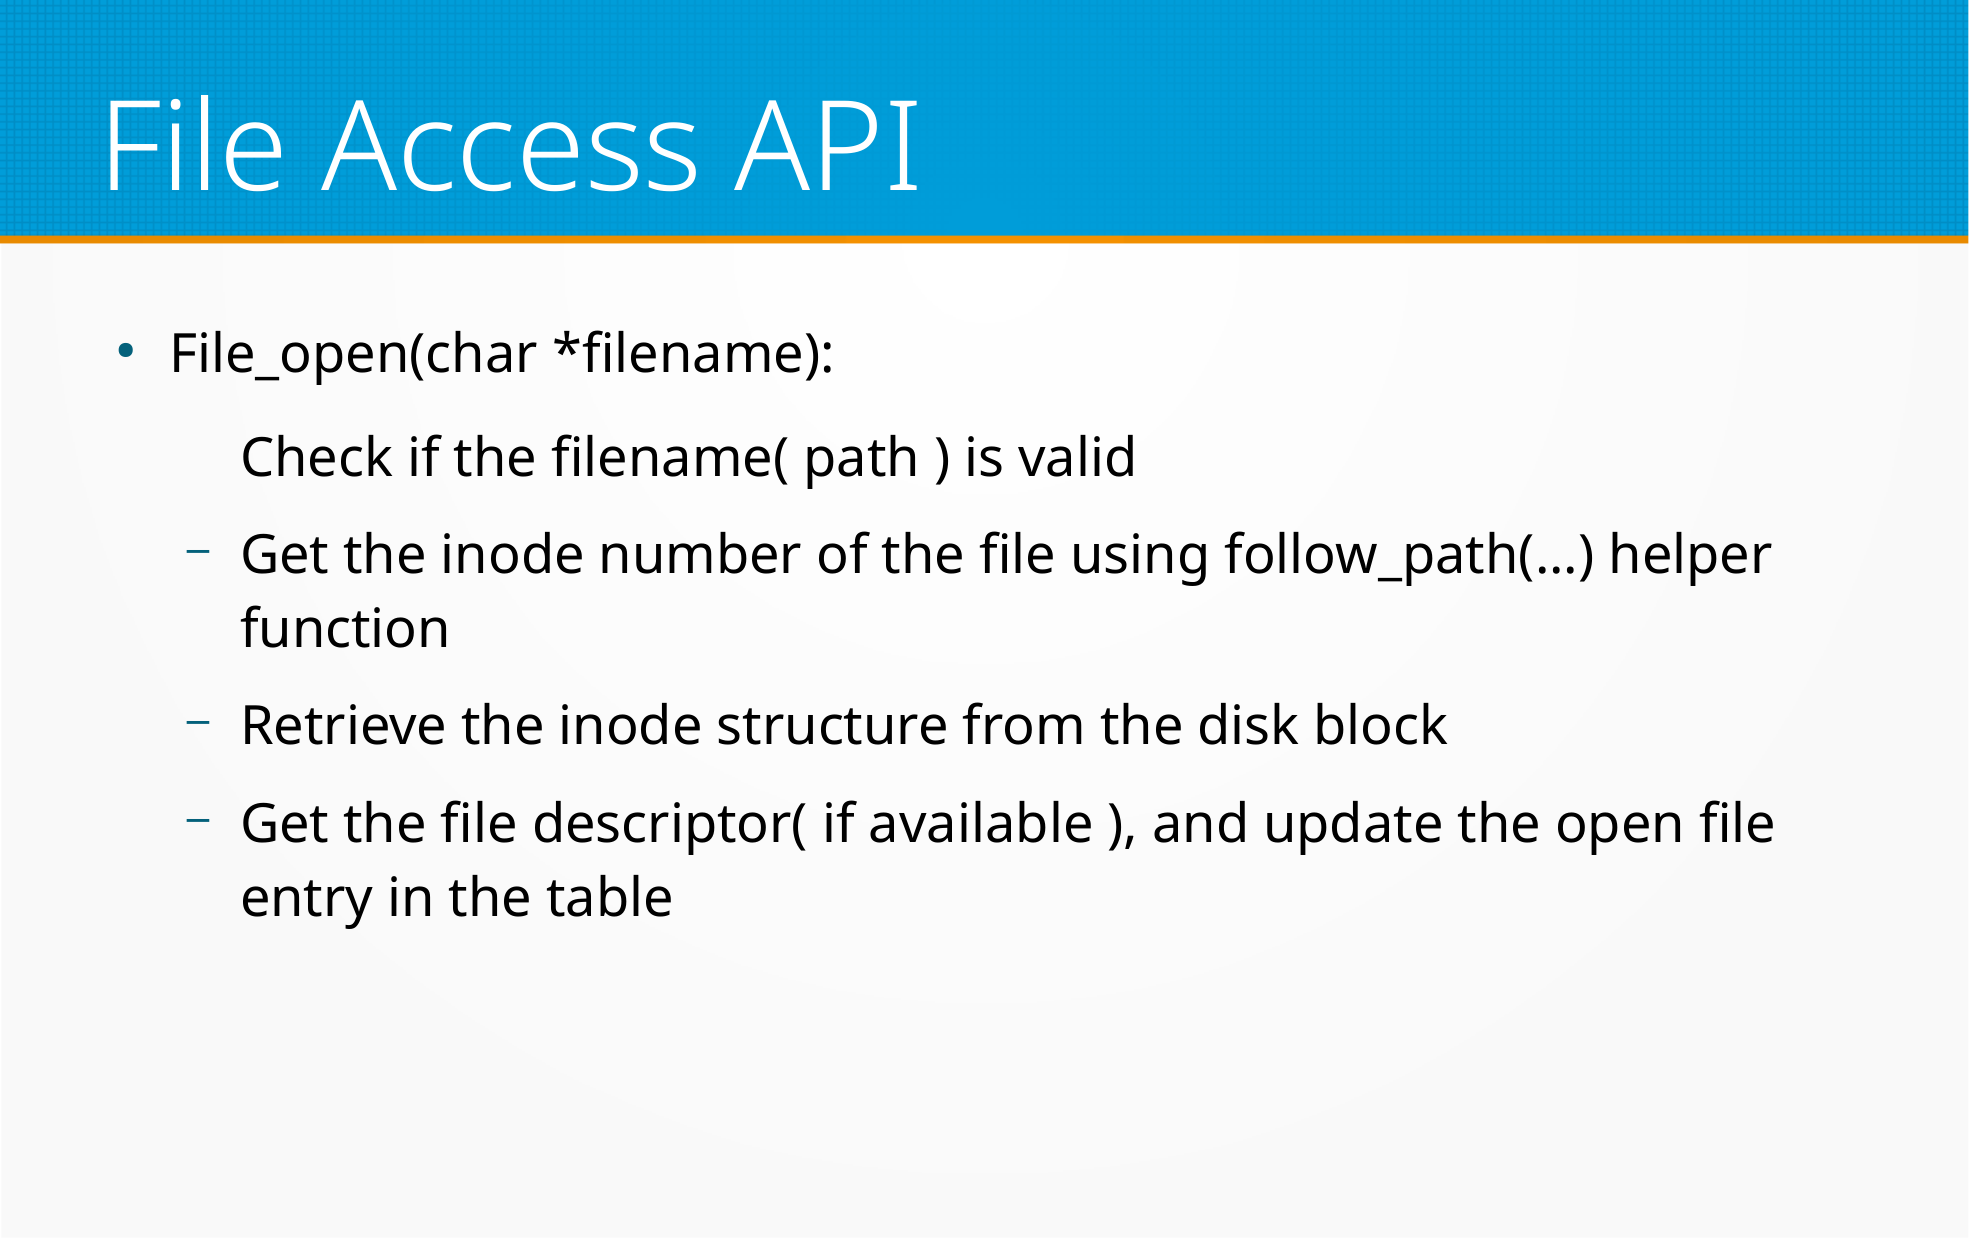

# File Access API
File_open(char *filename):
Check if the filename( path ) is valid
Get the inode number of the file using follow_path(...) helper function
Retrieve the inode structure from the disk block
Get the file descriptor( if available ), and update the open file entry in the table